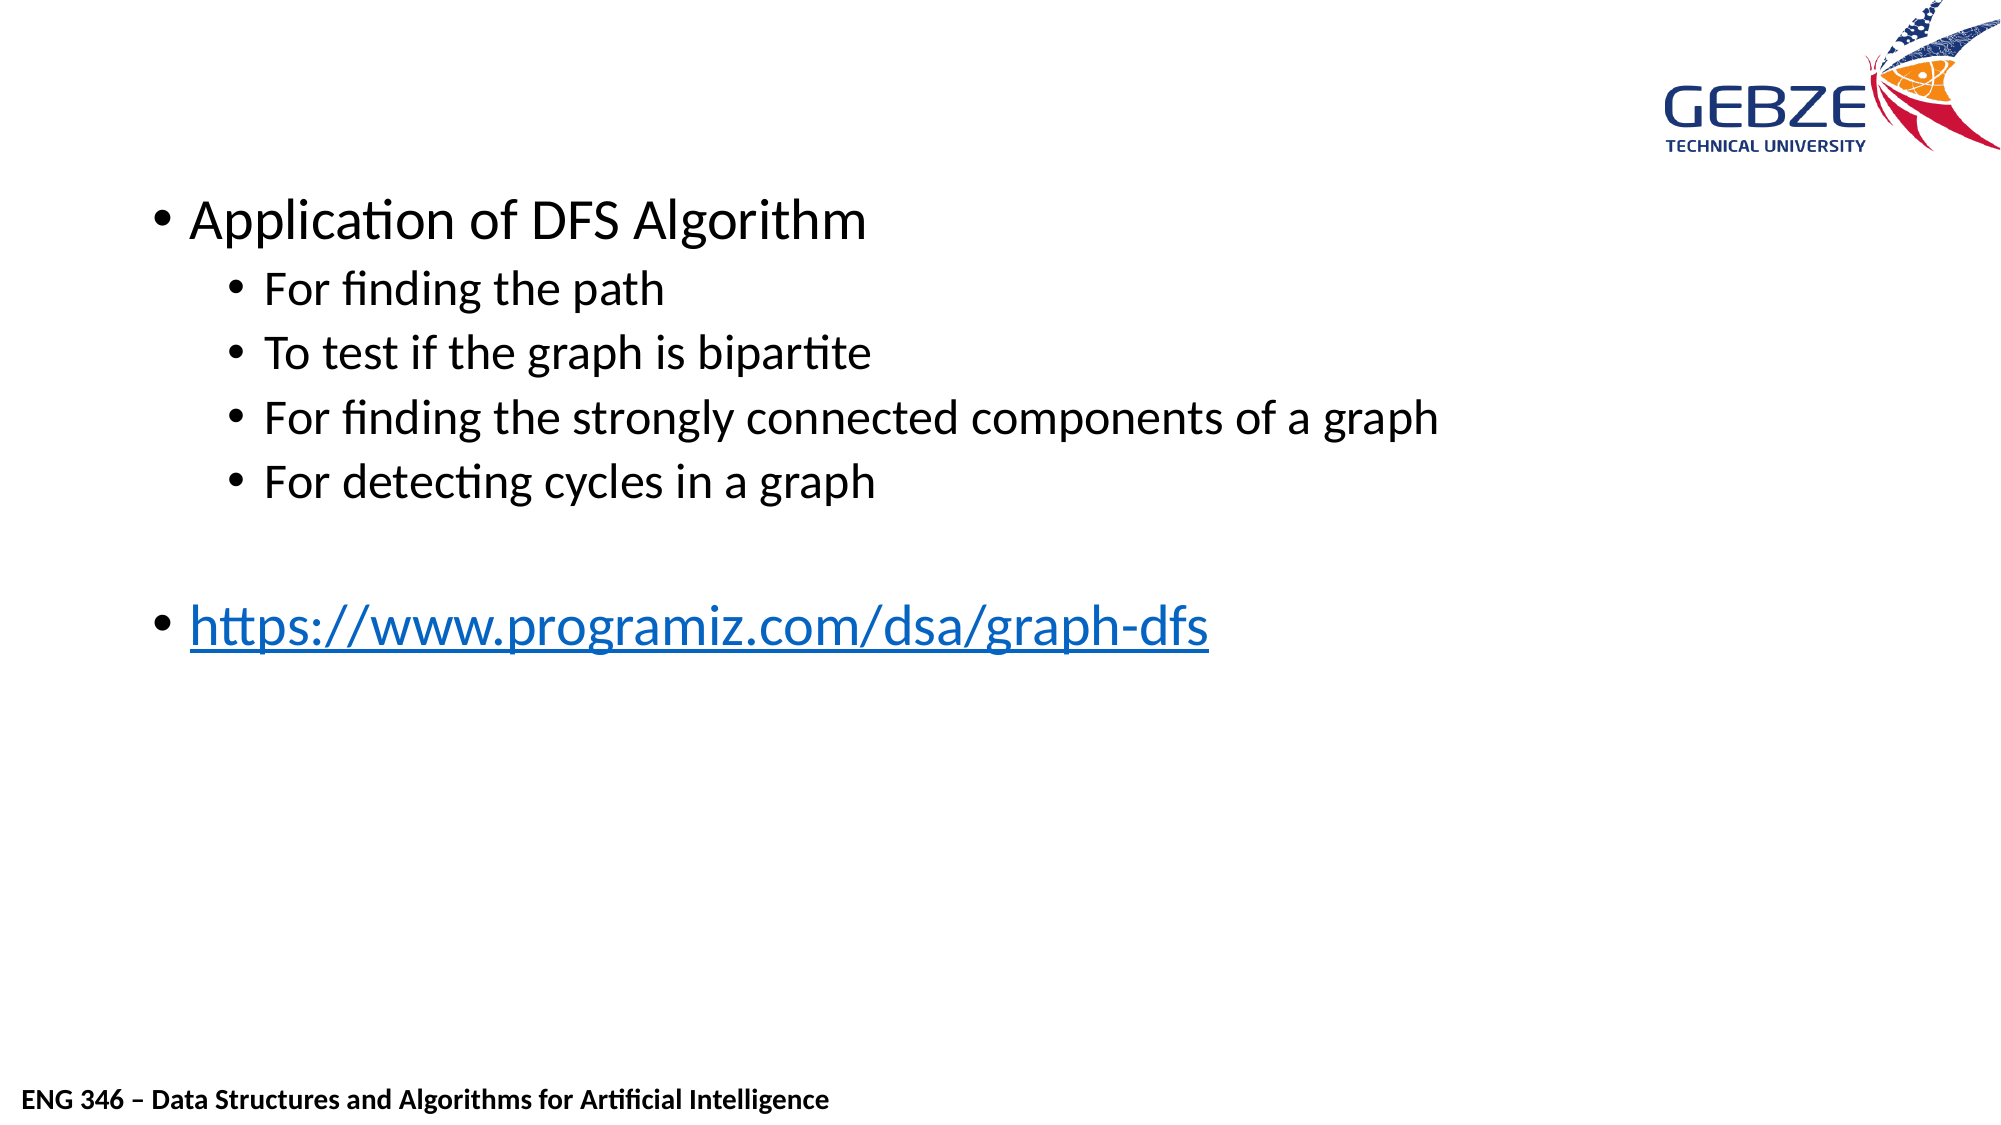

#
Application of DFS Algorithm
For finding the path
To test if the graph is bipartite
For finding the strongly connected components of a graph
For detecting cycles in a graph
https://www.programiz.com/dsa/graph-dfs